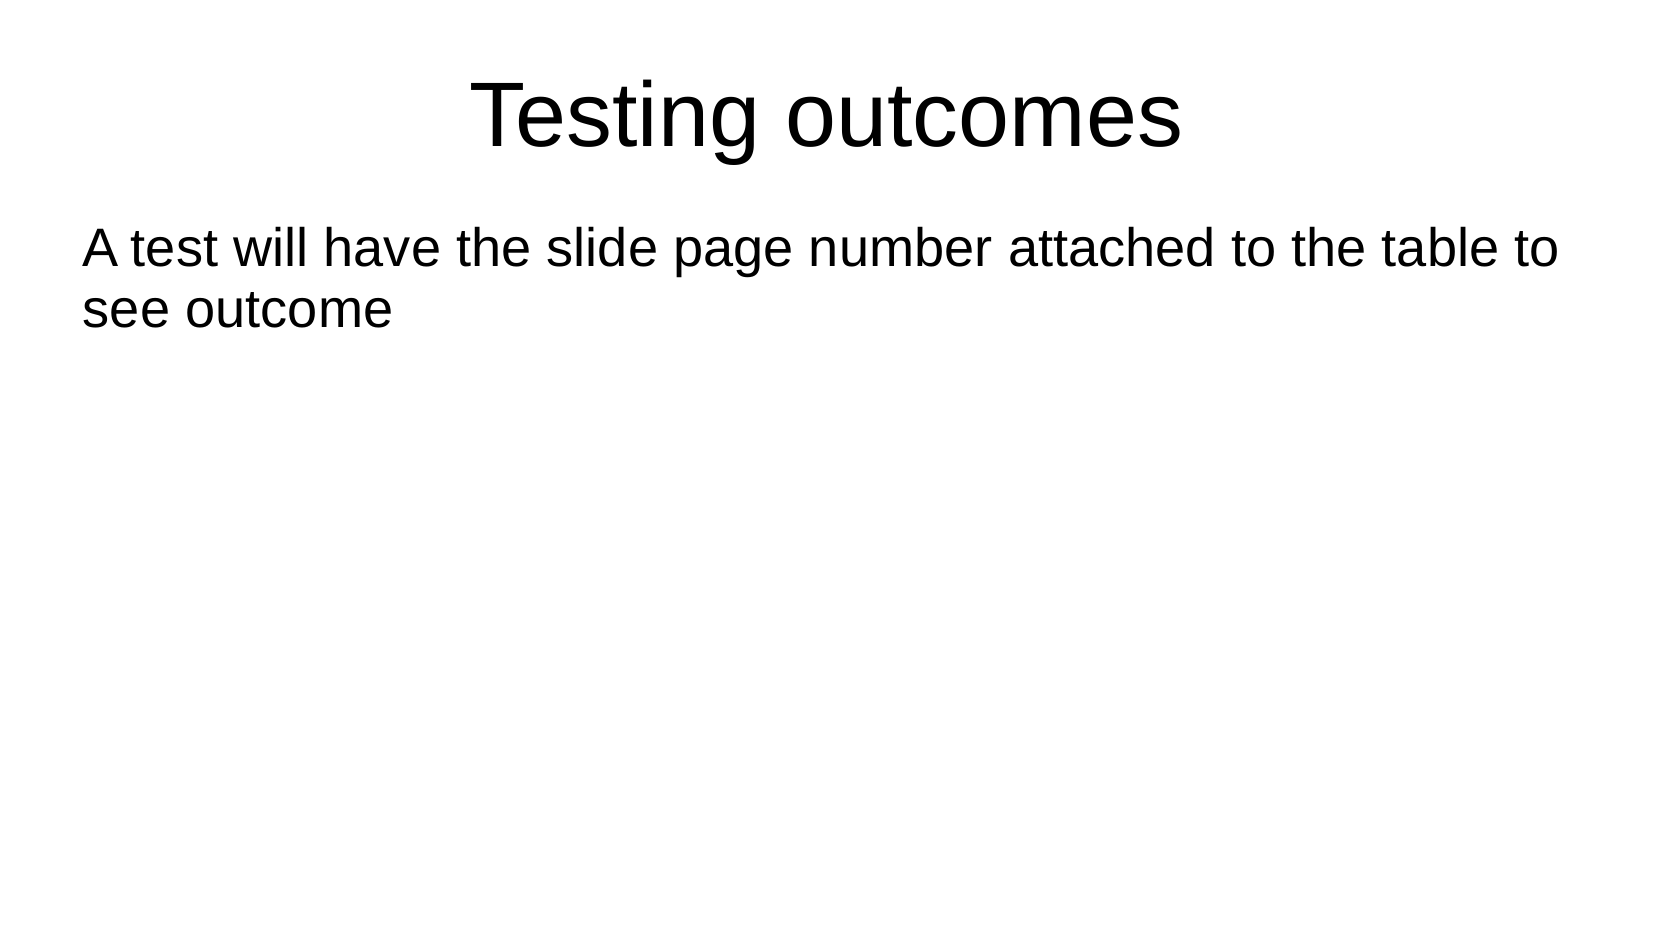

# Testing outcomes
A test will have the slide page number attached to the table to see outcome